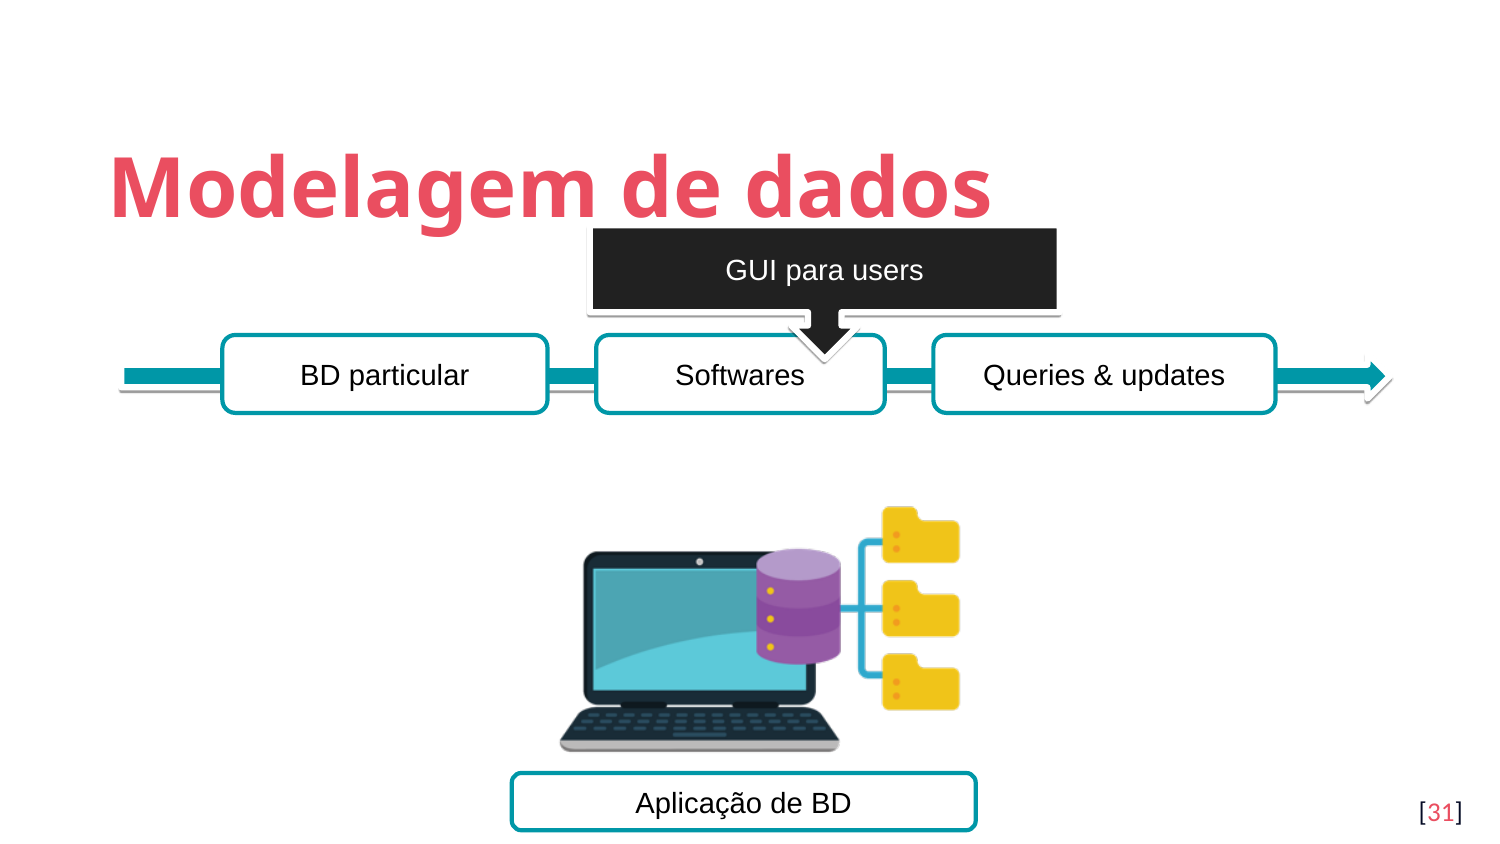

Modelagem de dados
GUI para users
BD particular
Softwares
Queries & updates
Aplicação de BD